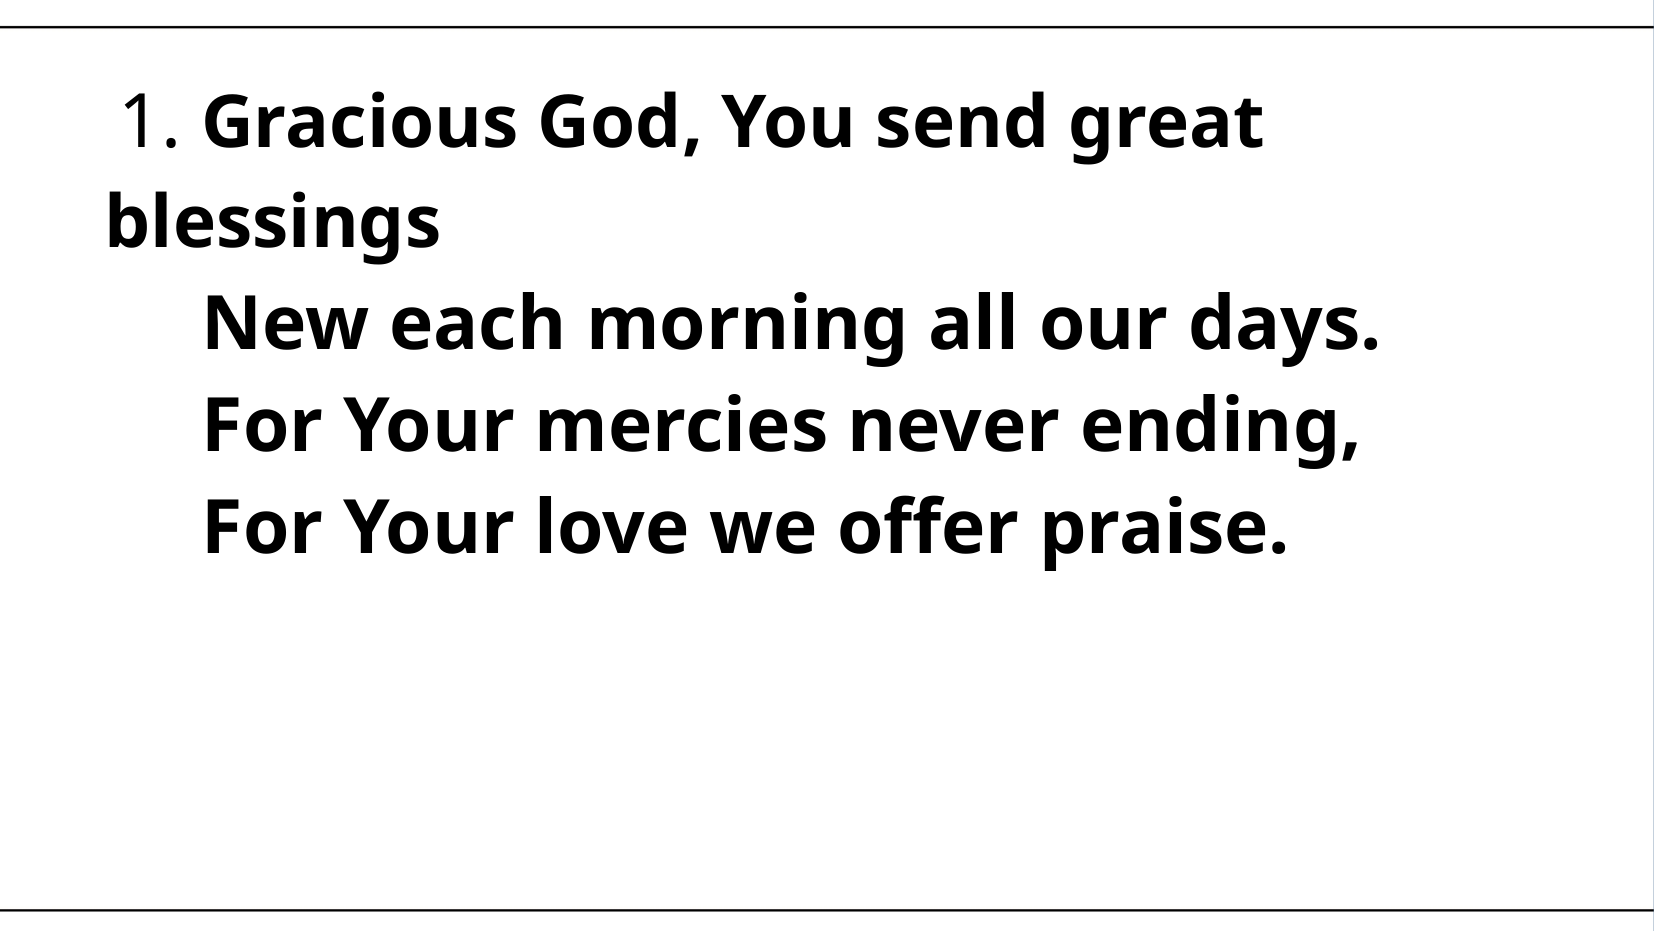

1. Gracious God, You send great blessings
 New each morning all our days.
 For Your mercies never ending,
 For Your love we offer praise.